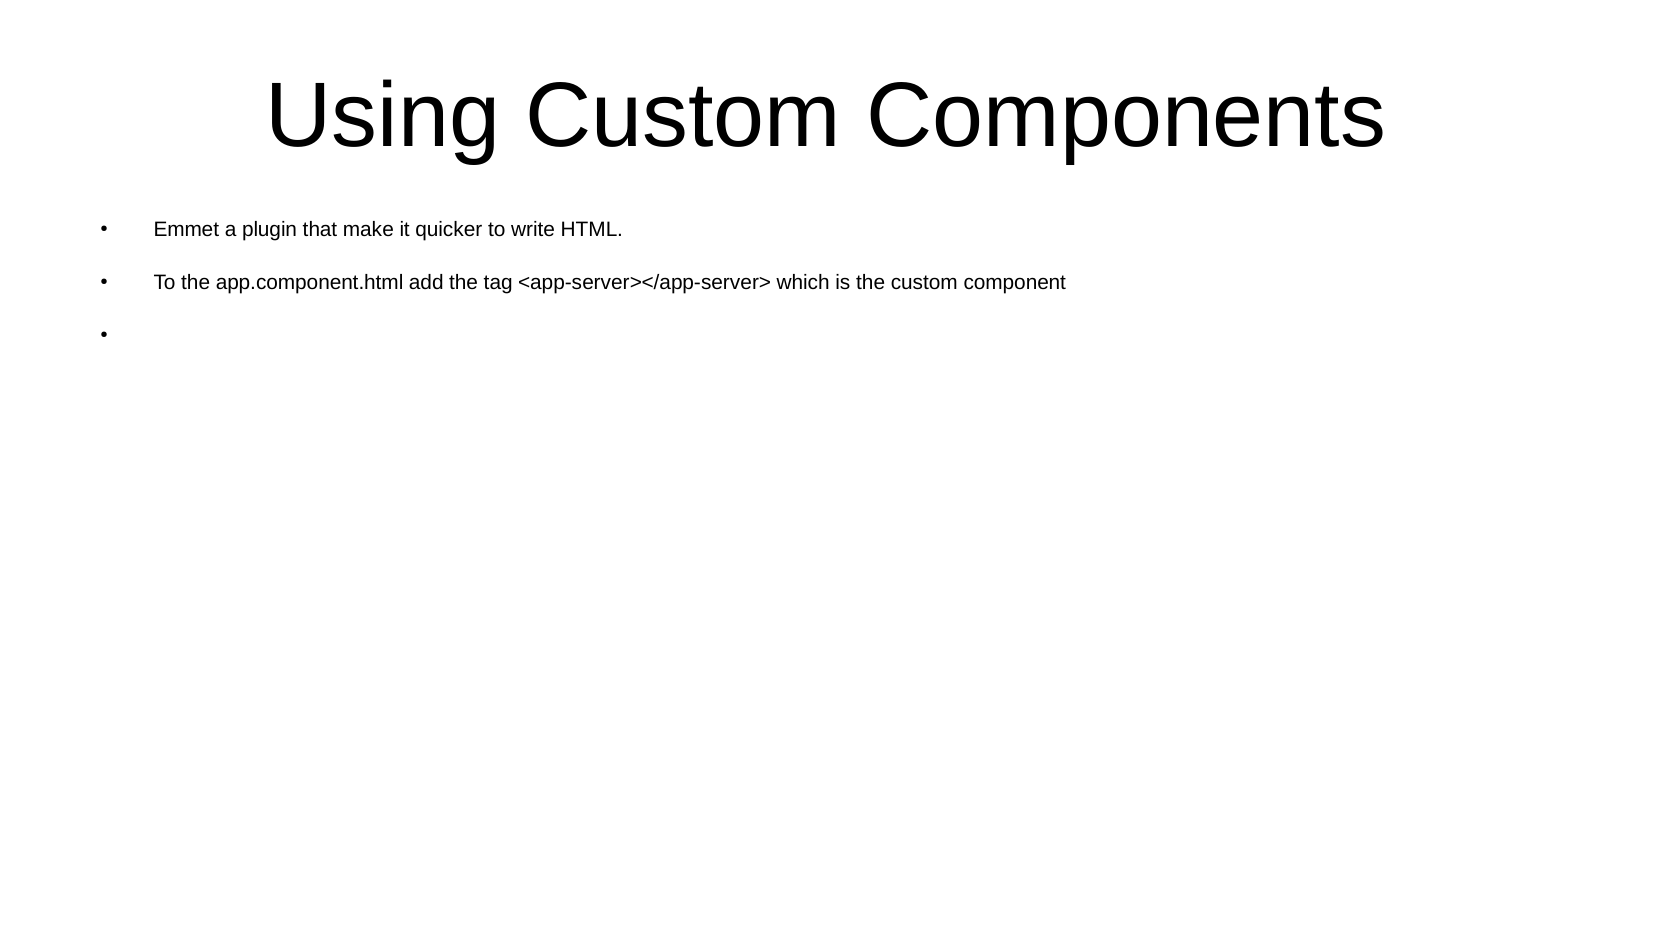

# Using Custom Components
Emmet a plugin that make it quicker to write HTML.
To the app.component.html add the tag <app-server></app-server> which is the custom component